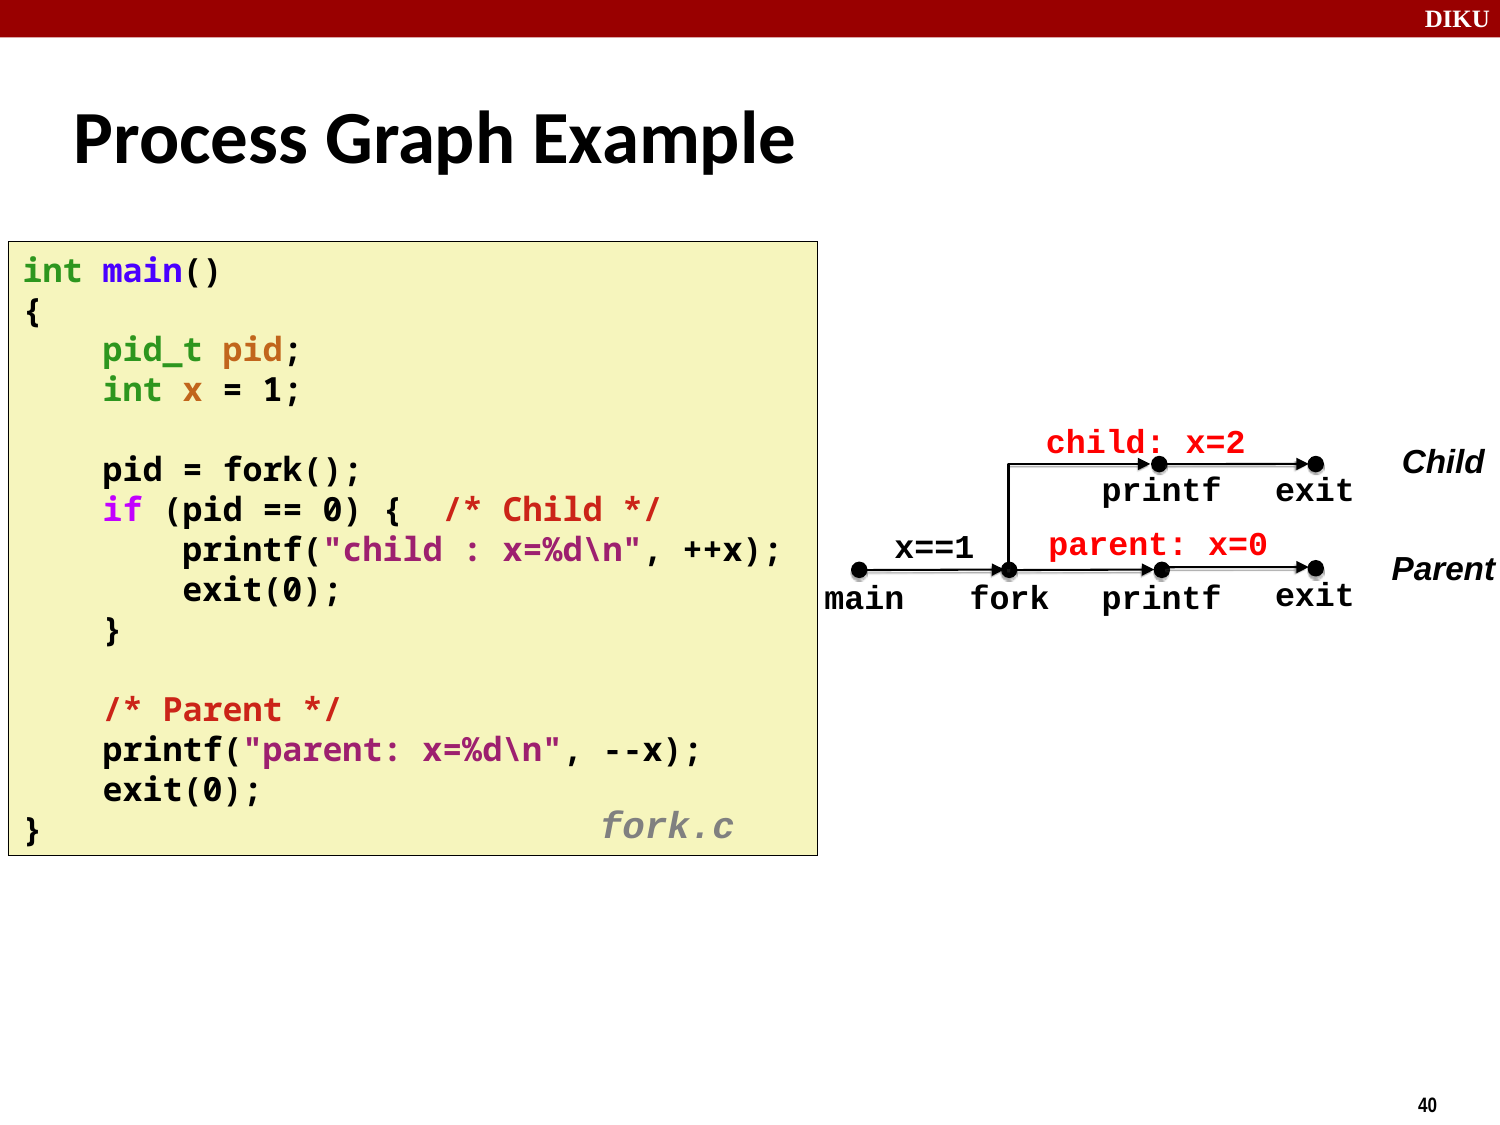

# Process Graph Example
int main()
{
 pid_t pid;
 int x = 1;
 pid = fork();
 if (pid == 0) { /* Child */
 printf("child : x=%d\n", ++x);
 exit(0);
 }
 /* Parent */
 printf("parent: x=%d\n", --x);
 exit(0);
}
child: x=2
Child
printf
exit
parent: x=0
x==1
Parent
exit
main
fork
printf
fork.c